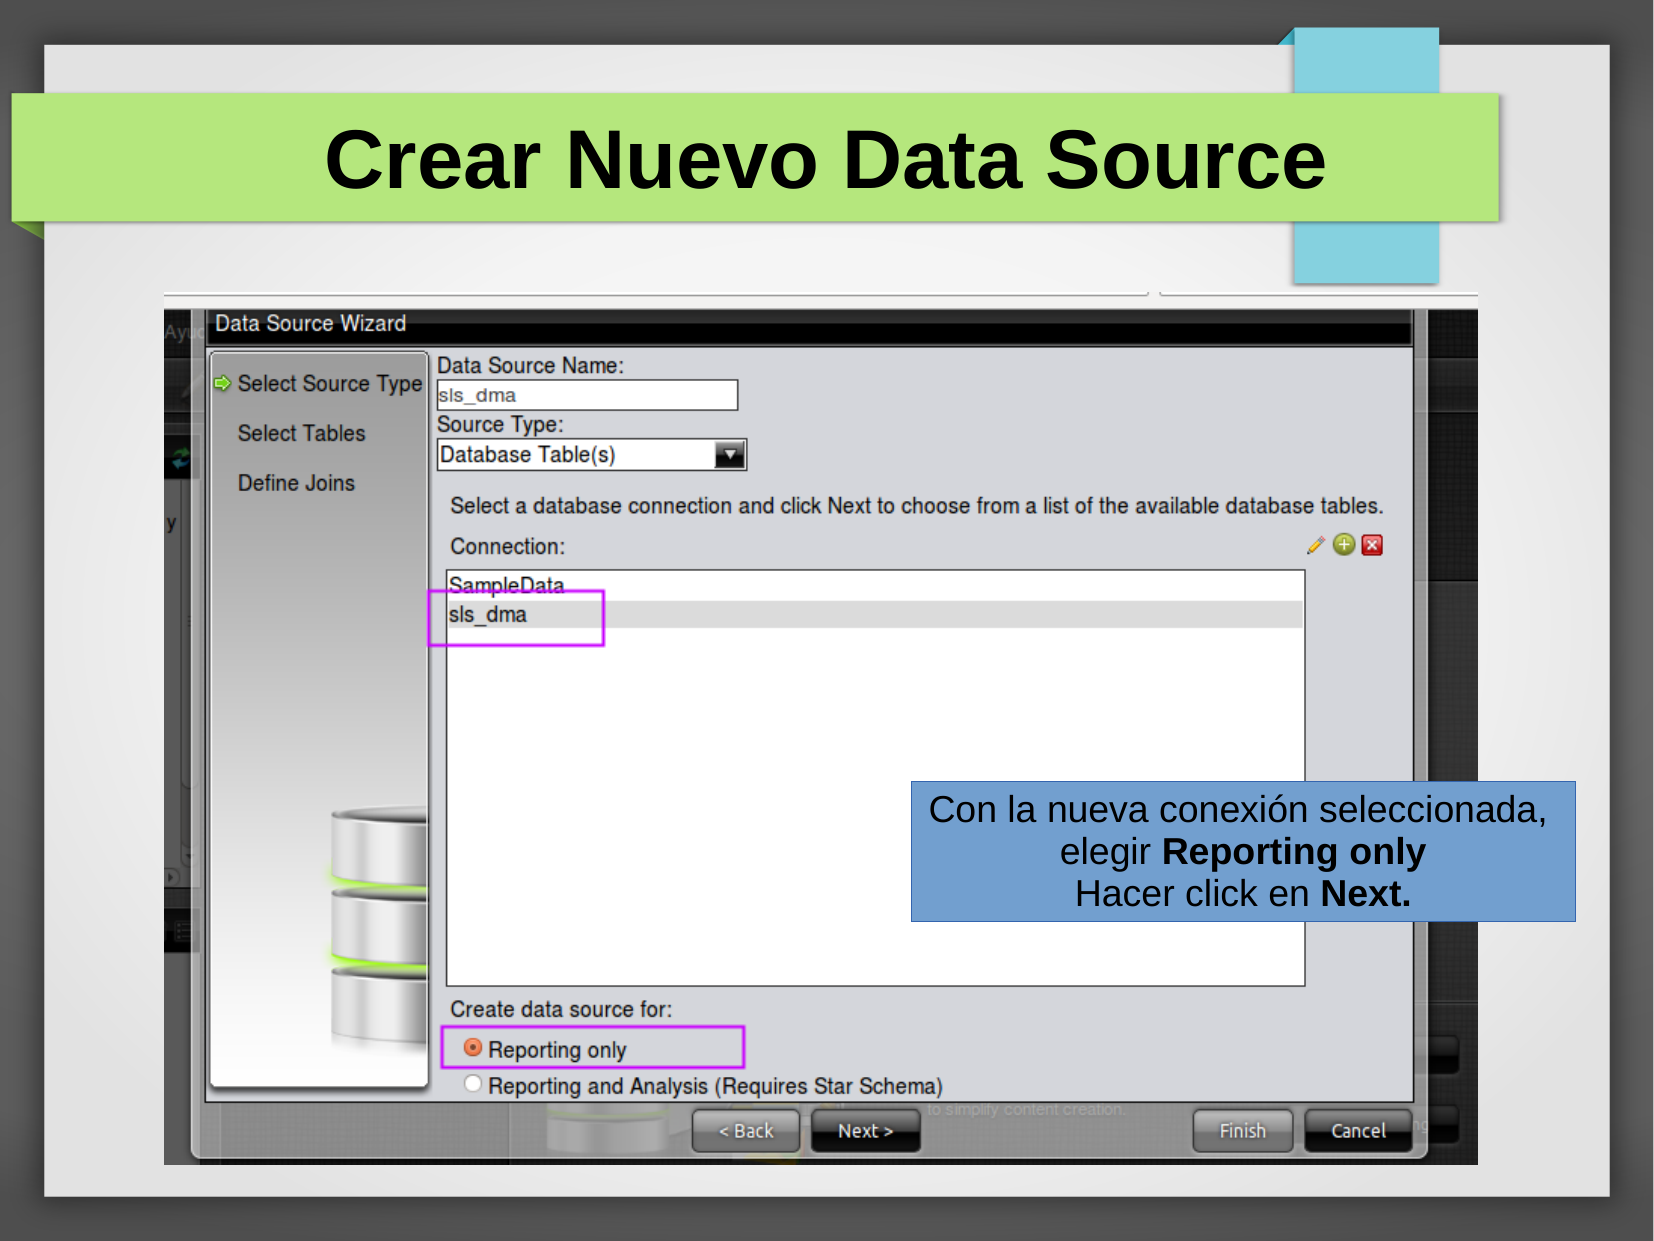

# Crear Nuevo Data Source
Con la nueva conexión seleccionada,
elegir Reporting only
Hacer click en Next.